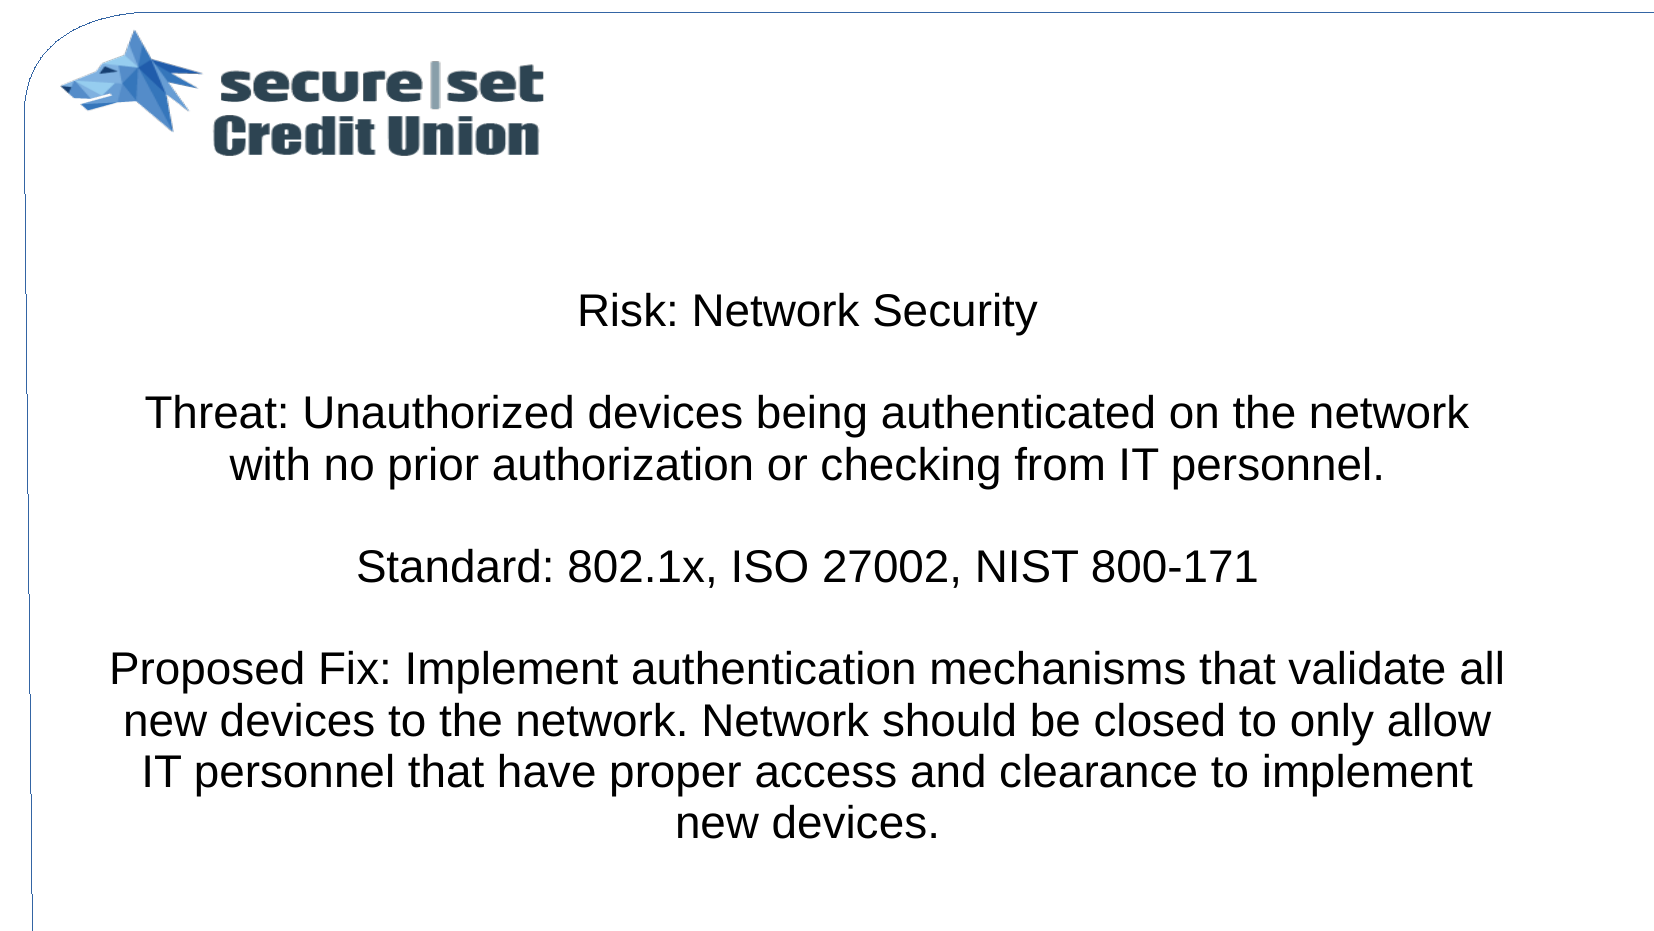

Risk: Network Security
Threat: Unauthorized devices being authenticated on the network with no prior authorization or checking from IT personnel.
Standard: 802.1x, ISO 27002, NIST 800-171
Proposed Fix: Implement authentication mechanisms that validate all new devices to the network. Network should be closed to only allow IT personnel that have proper access and clearance to implement new devices.